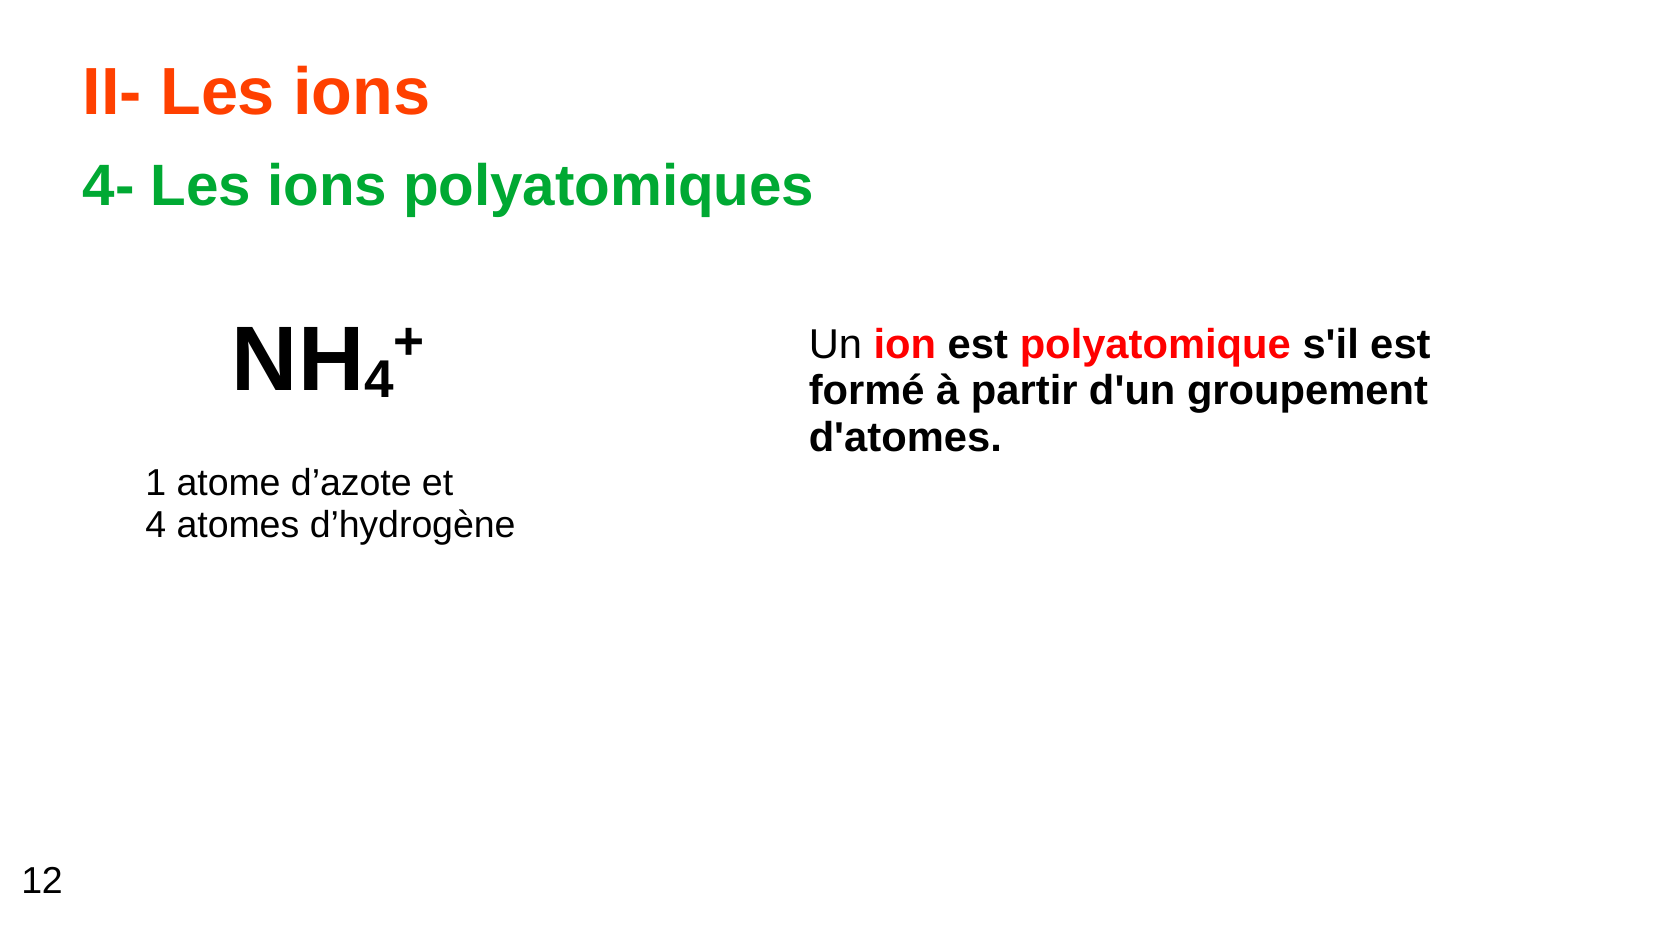

# II- Les ions
4- Les ions polyatomiques
NH4+
Un ion est polyatomique s'il est formé à partir d'un groupement d'atomes.
1 atome d’azote et
4 atomes d’hydrogène